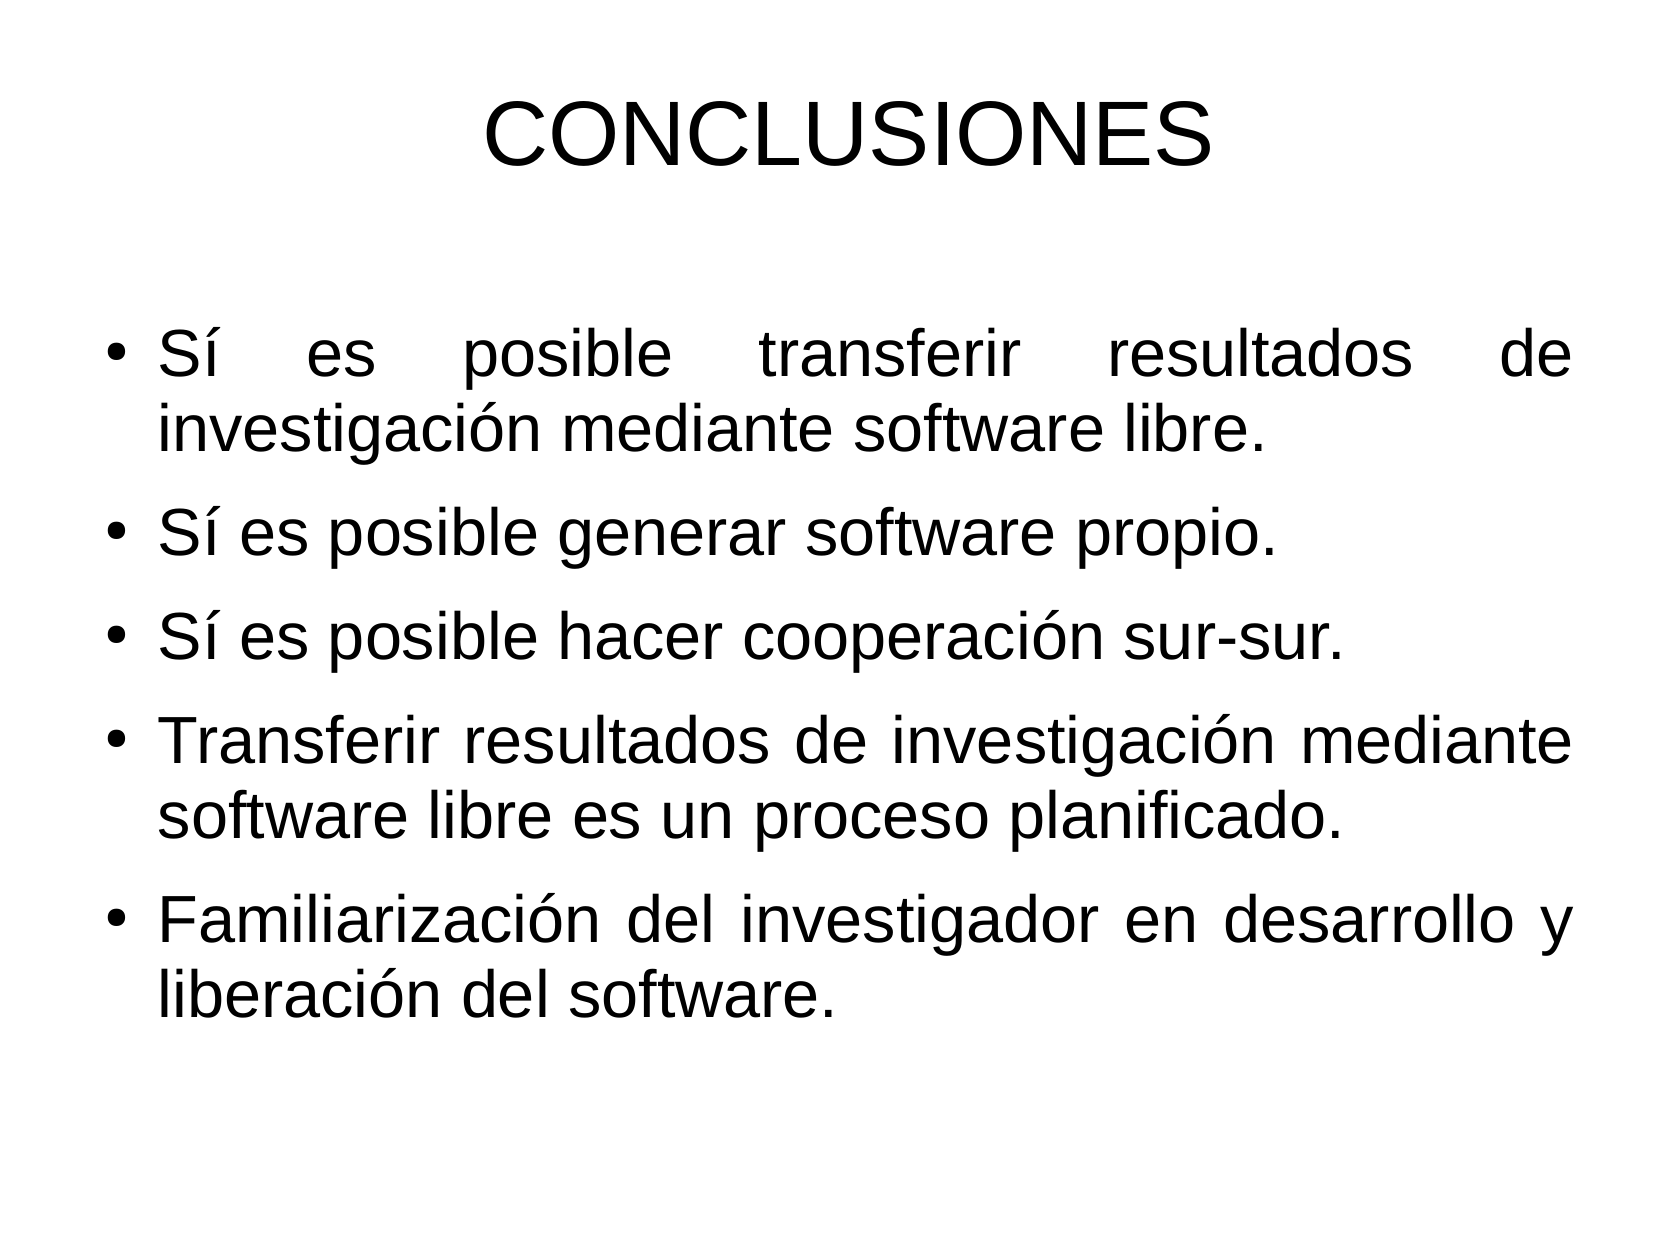

# CONCLUSIONES
Sí es posible transferir resultados de investigación mediante software libre.
Sí es posible generar software propio.
Sí es posible hacer cooperación sur-sur.
Transferir resultados de investigación mediante software libre es un proceso planificado.
Familiarización del investigador en desarrollo y liberación del software.